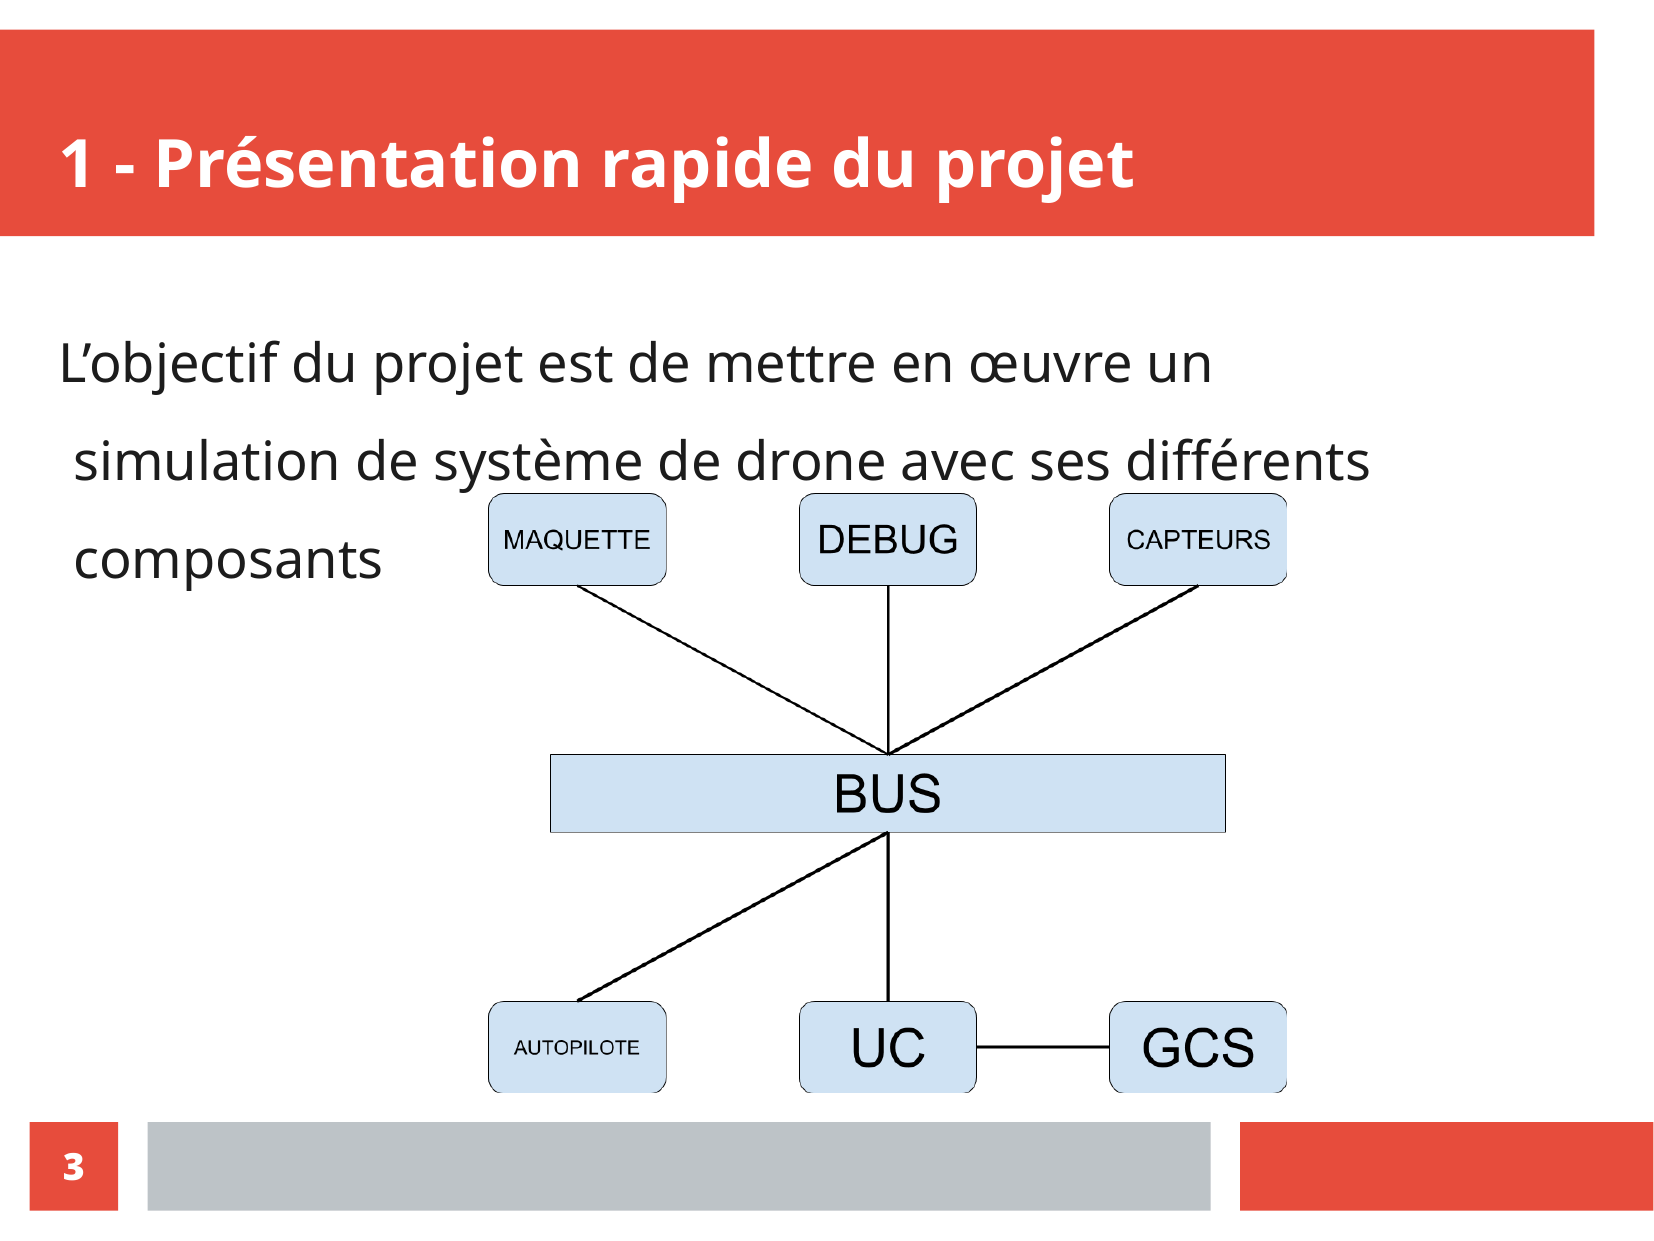

# 1 - Présentation rapide du projet
L’objectif du projet est de mettre en œuvre un
 simulation de système de drone avec ses différents
 composants
3